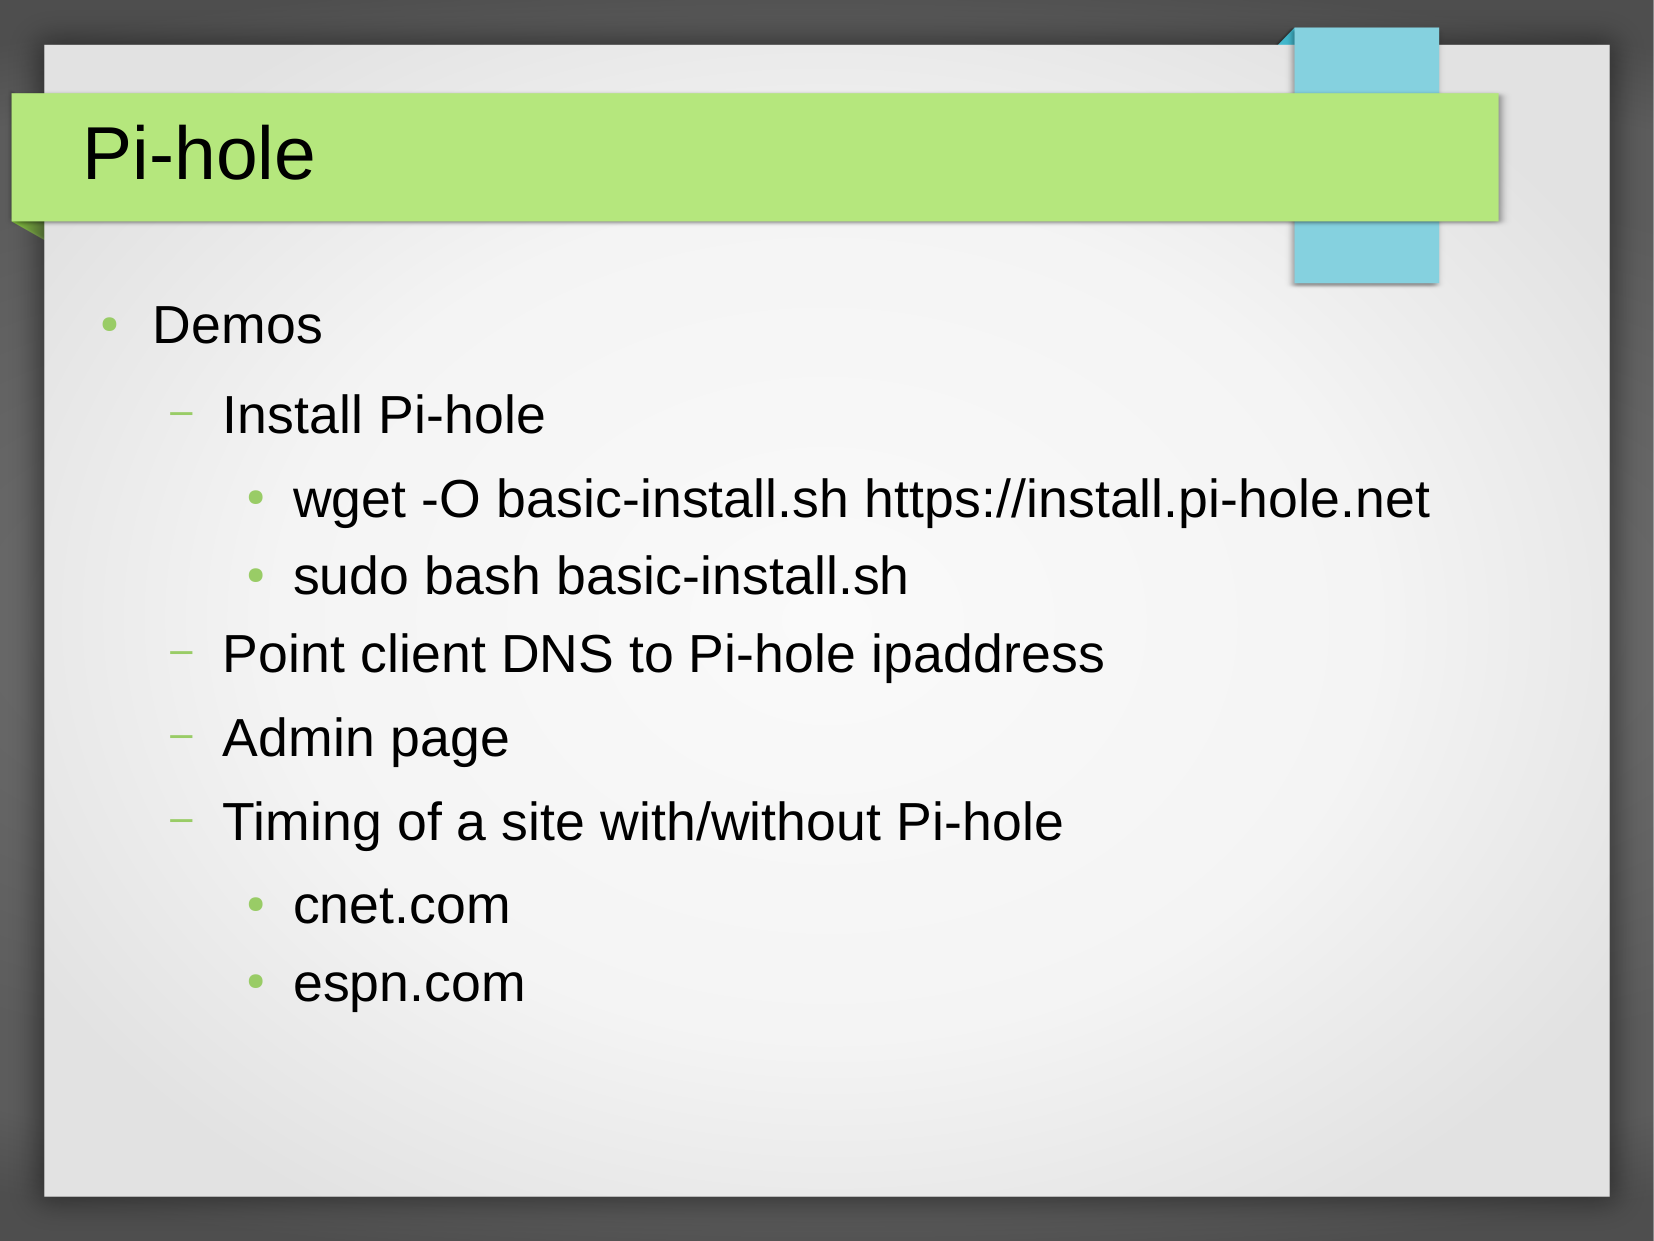

# Pi-hole
Demos
Install Pi-hole
wget -O basic-install.sh https://install.pi-hole.net
sudo bash basic-install.sh
Point client DNS to Pi-hole ipaddress
Admin page
Timing of a site with/without Pi-hole
cnet.com
espn.com